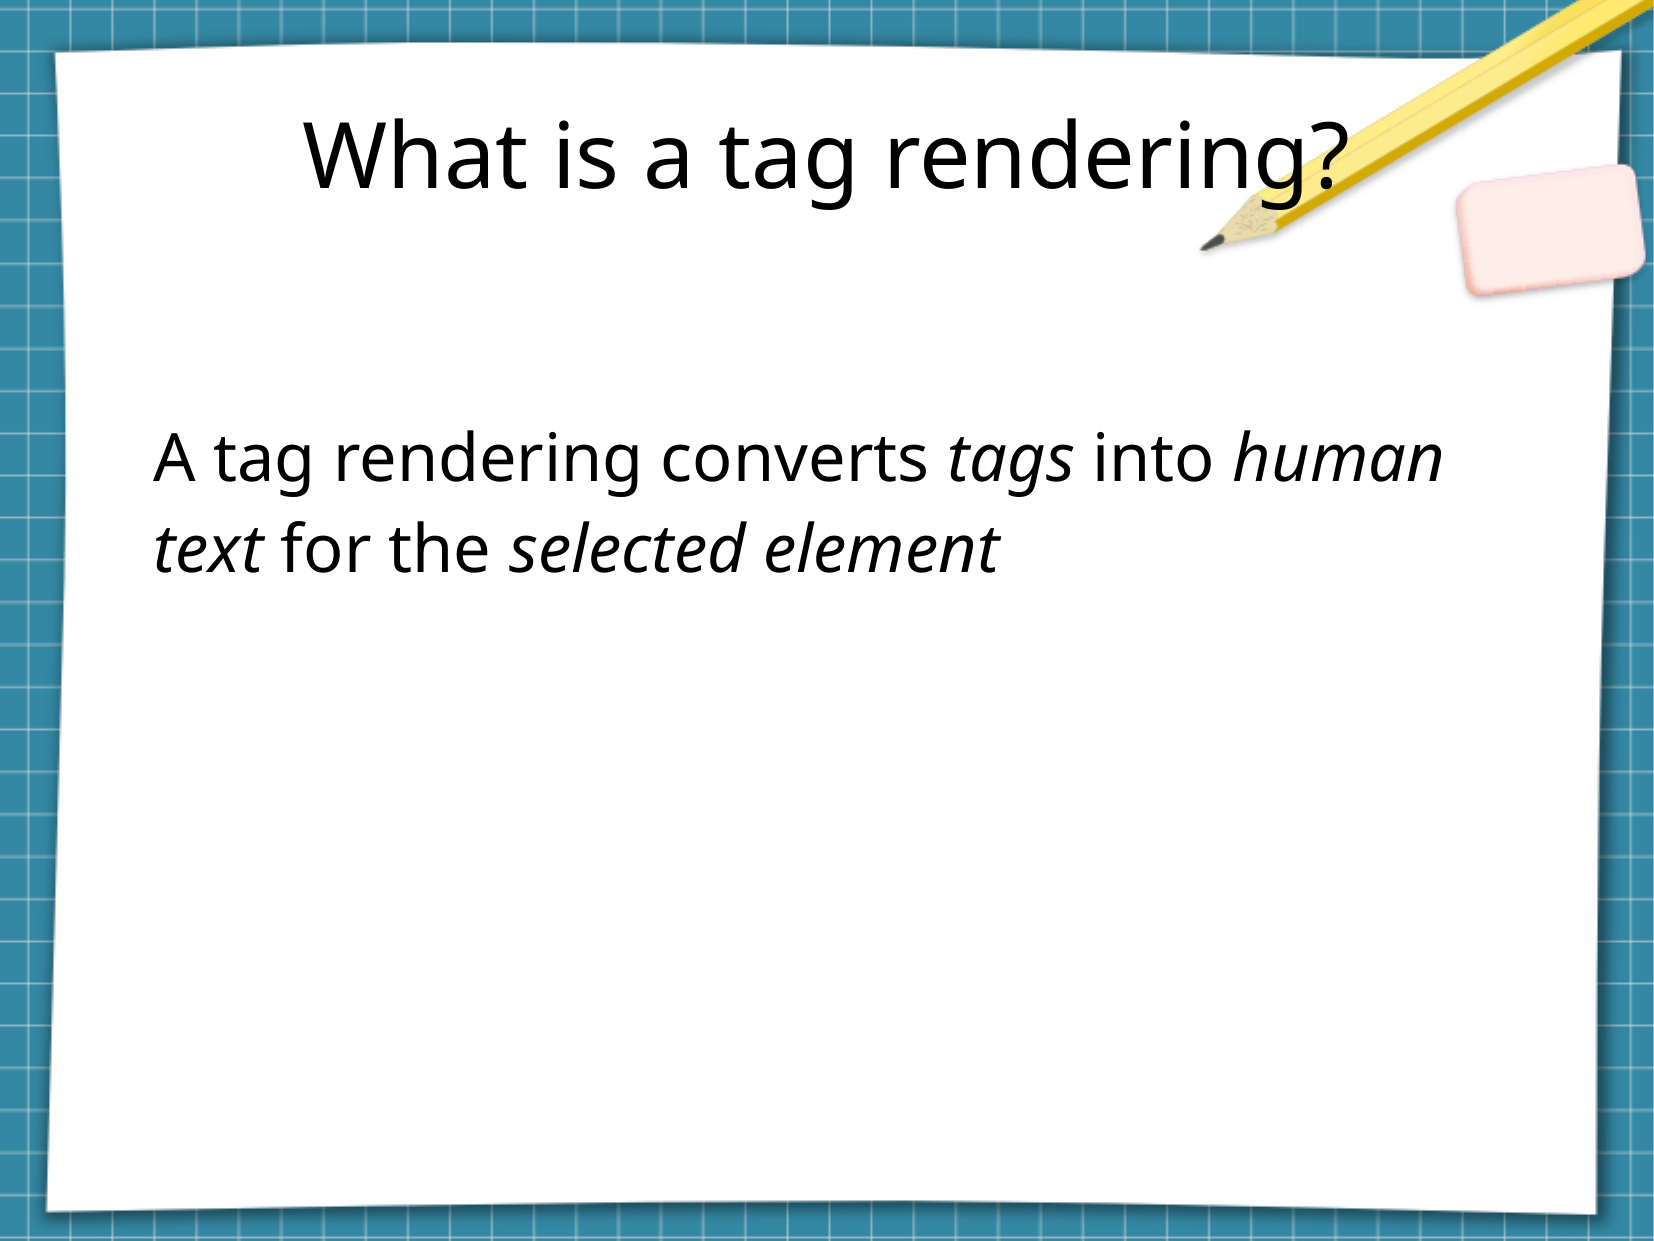

# What is a tag rendering?
A tag rendering converts tags into human text for the selected element